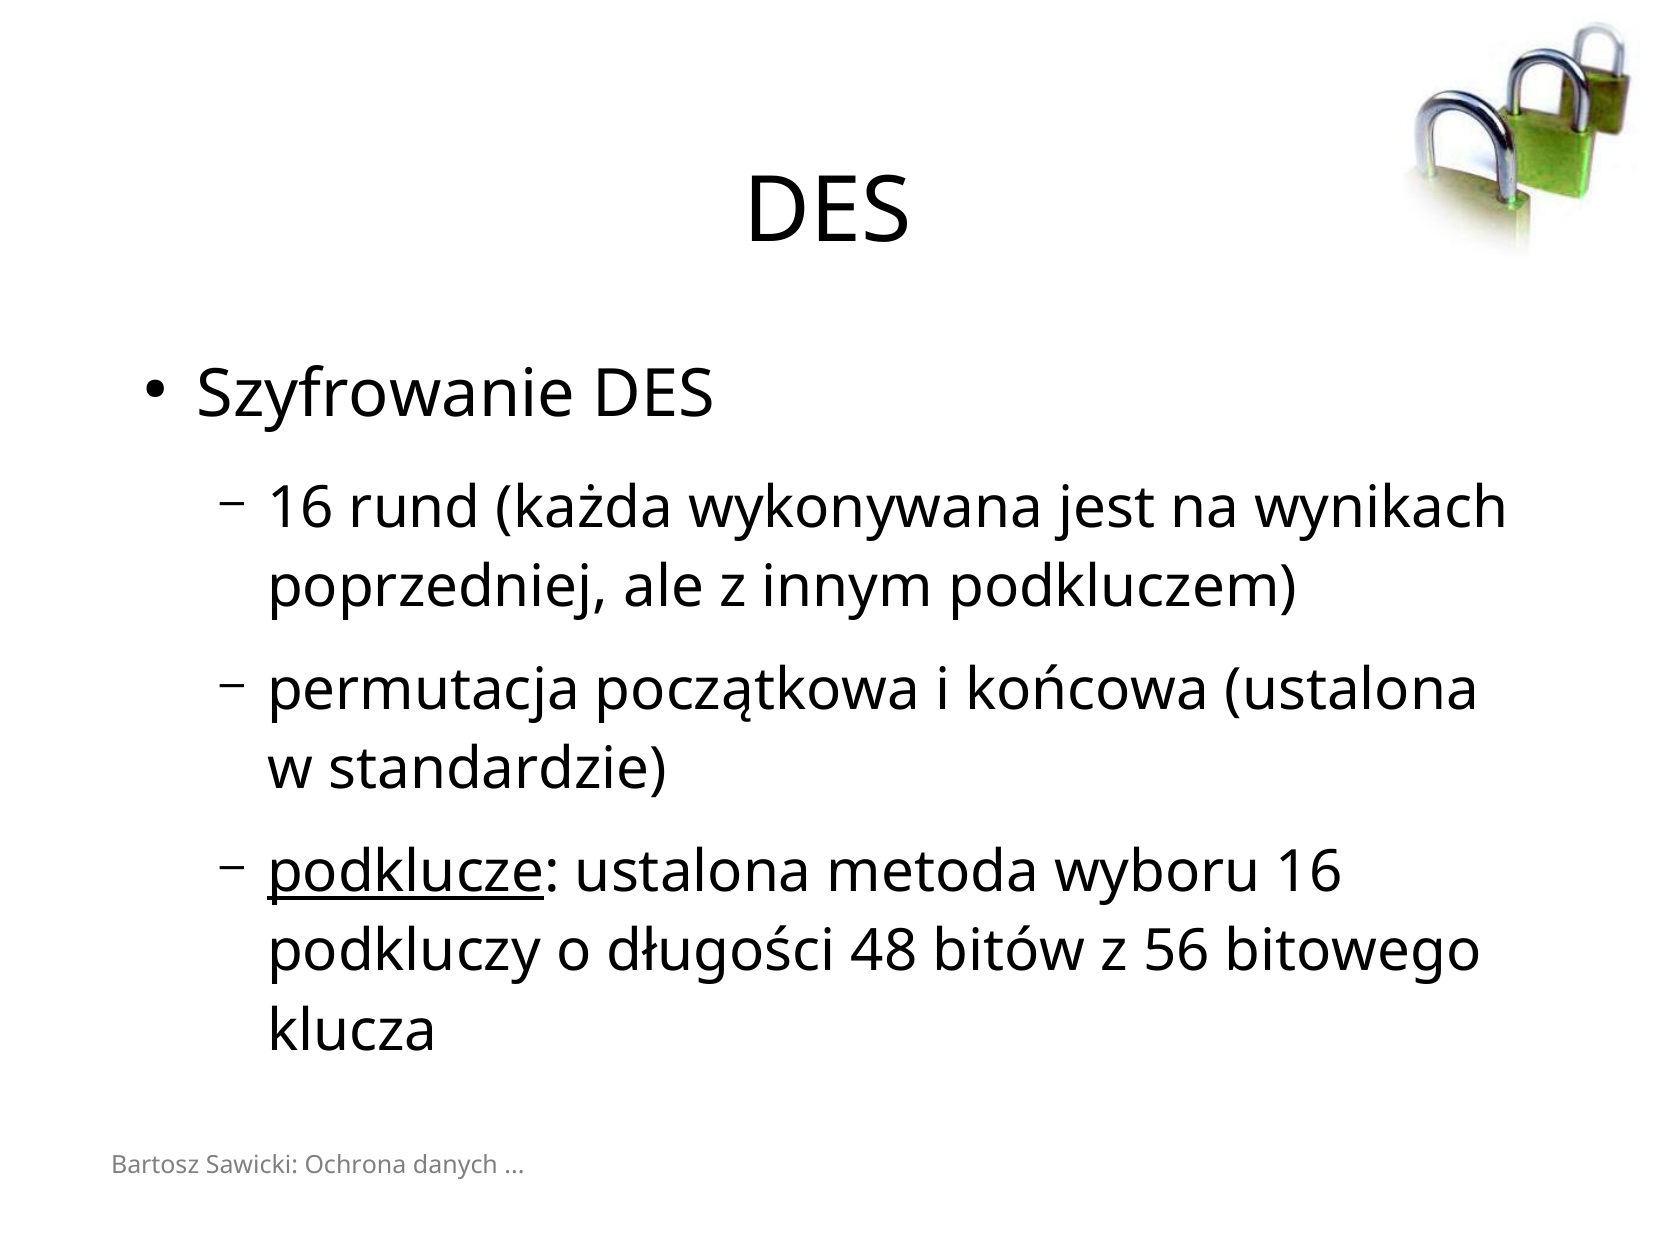

# DES
Szyfrowanie DES
16 rund (każda wykonywana jest na wynikach poprzedniej, ale z innym podkluczem)
permutacja początkowa i końcowa (ustalona w standardzie)
podklucze: ustalona metoda wyboru 16 podkluczy o długości 48 bitów z 56 bitowego klucza